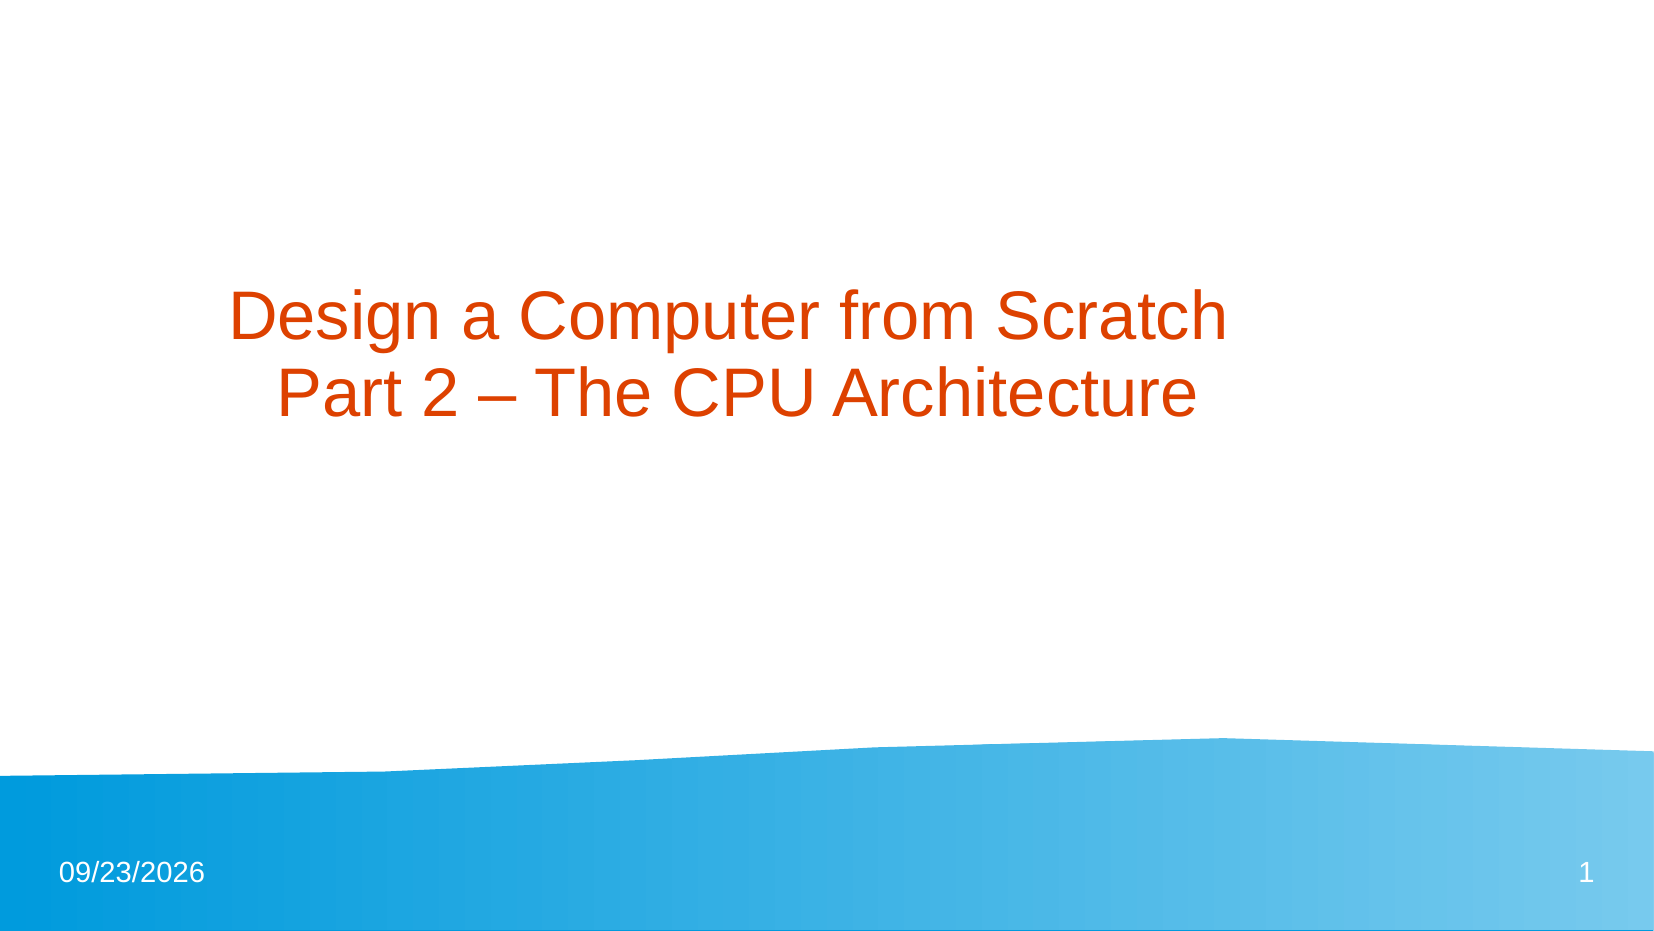

# Design a Computer from Scratch Part 2 – The CPU Architecture